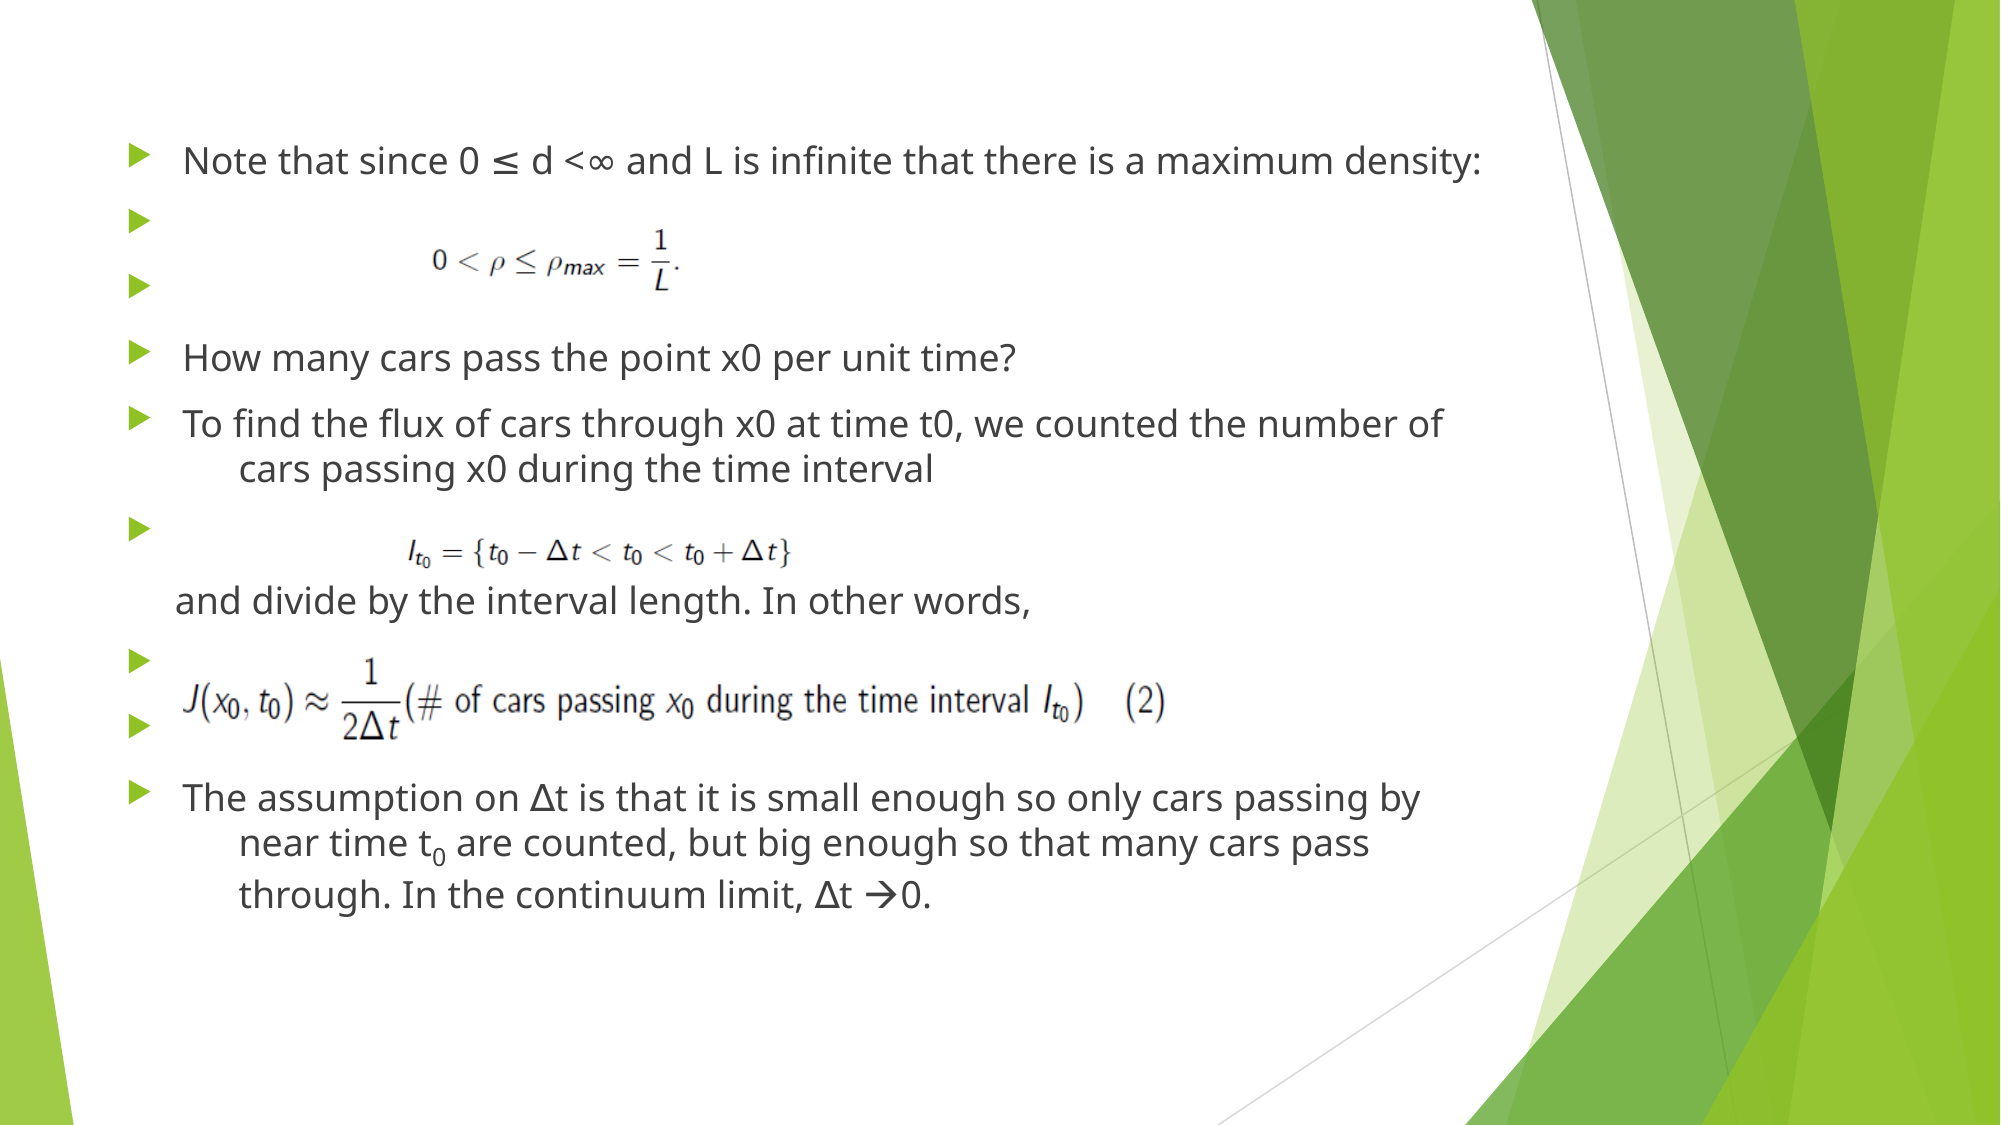

# Note that since 0 ≤ d <∞ and L is infinite that there is a maximum density:
How many cars pass the point x0 per unit time?
To find the flux of cars through x0 at time t0, we counted the number of cars passing x0 during the time interval
 and divide by the interval length. In other words,
The assumption on ∆t is that it is small enough so only cars passing by near time t0 are counted, but big enough so that many cars pass through. In the continuum limit, ∆t 0.